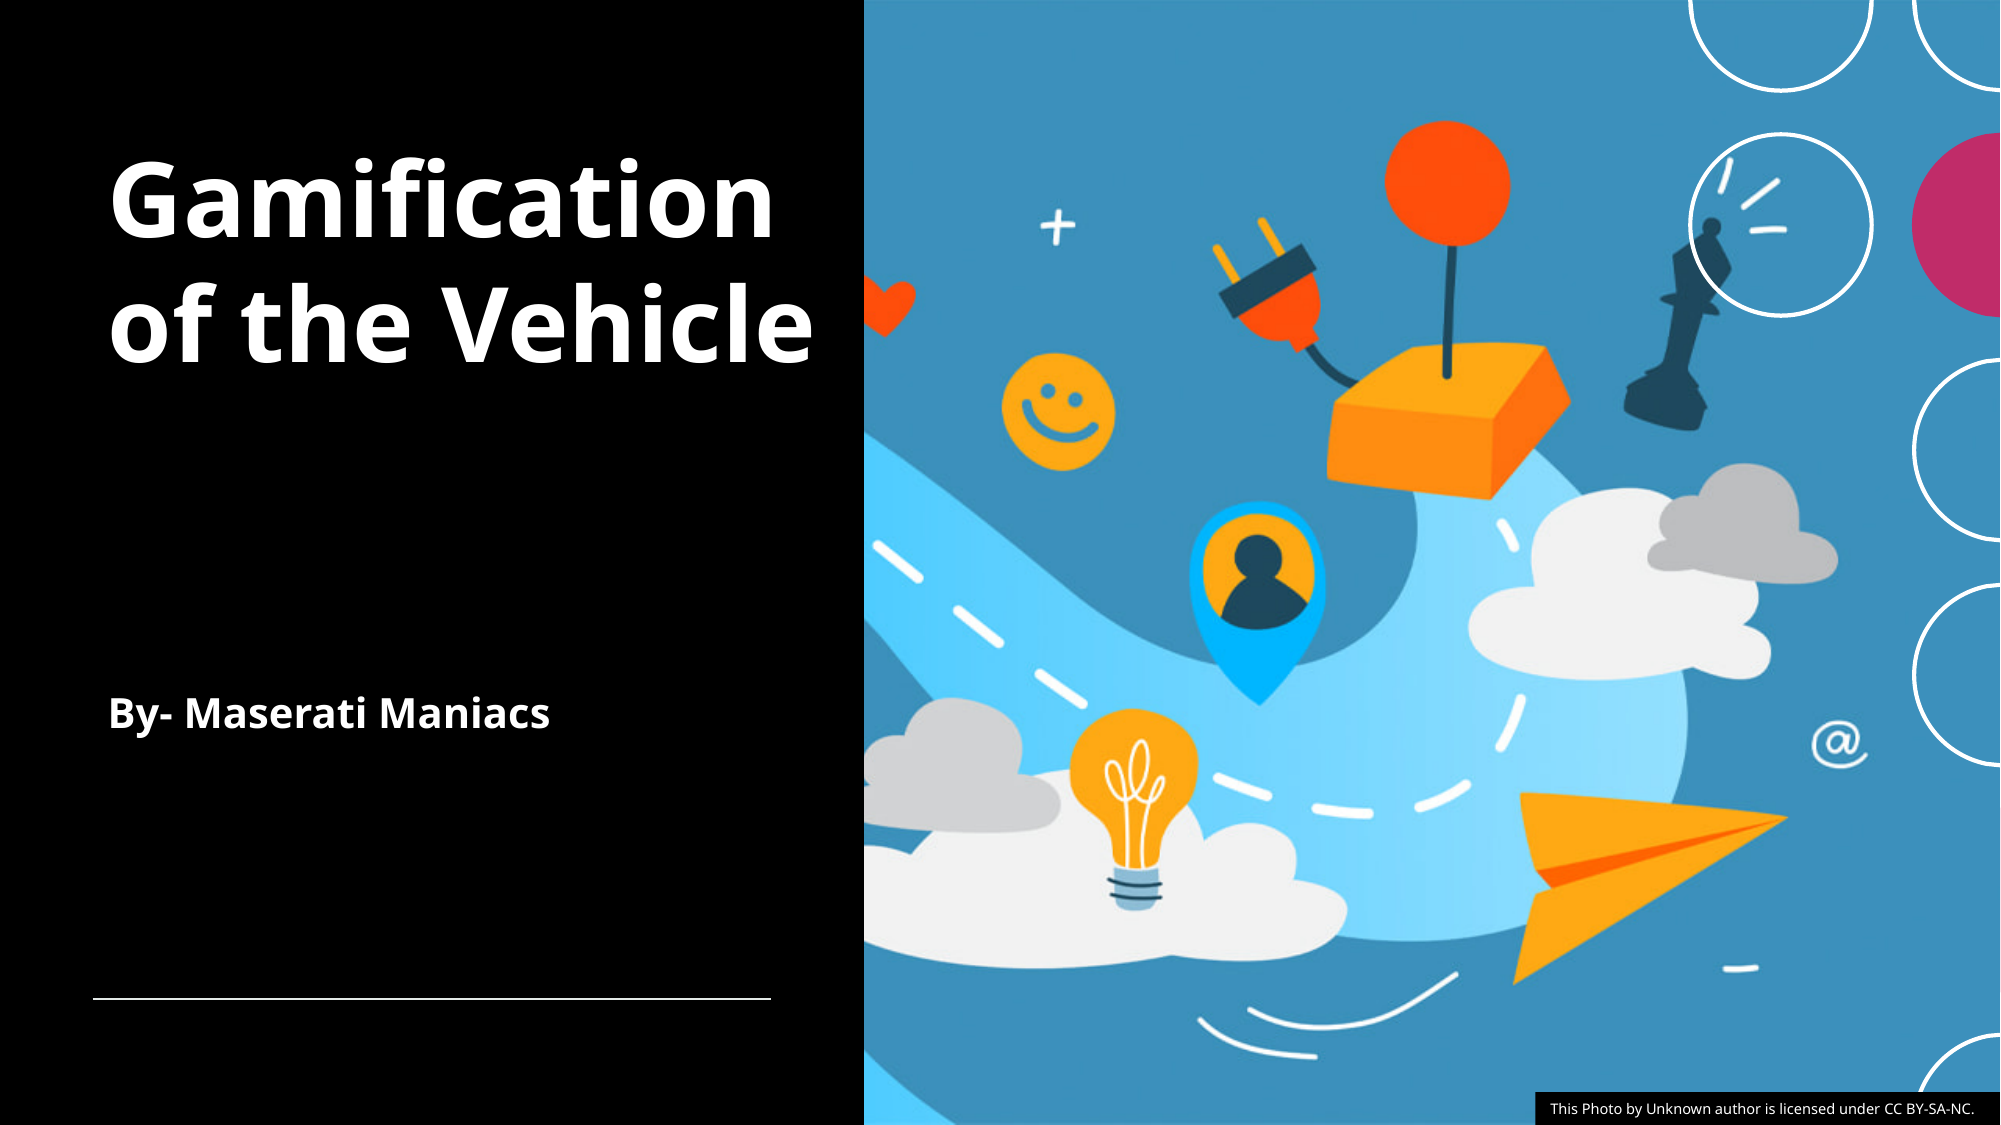

# Gamification of the Vehicle
By- Maserati Maniacs
This Photo by Unknown author is licensed under CC BY-SA-NC.